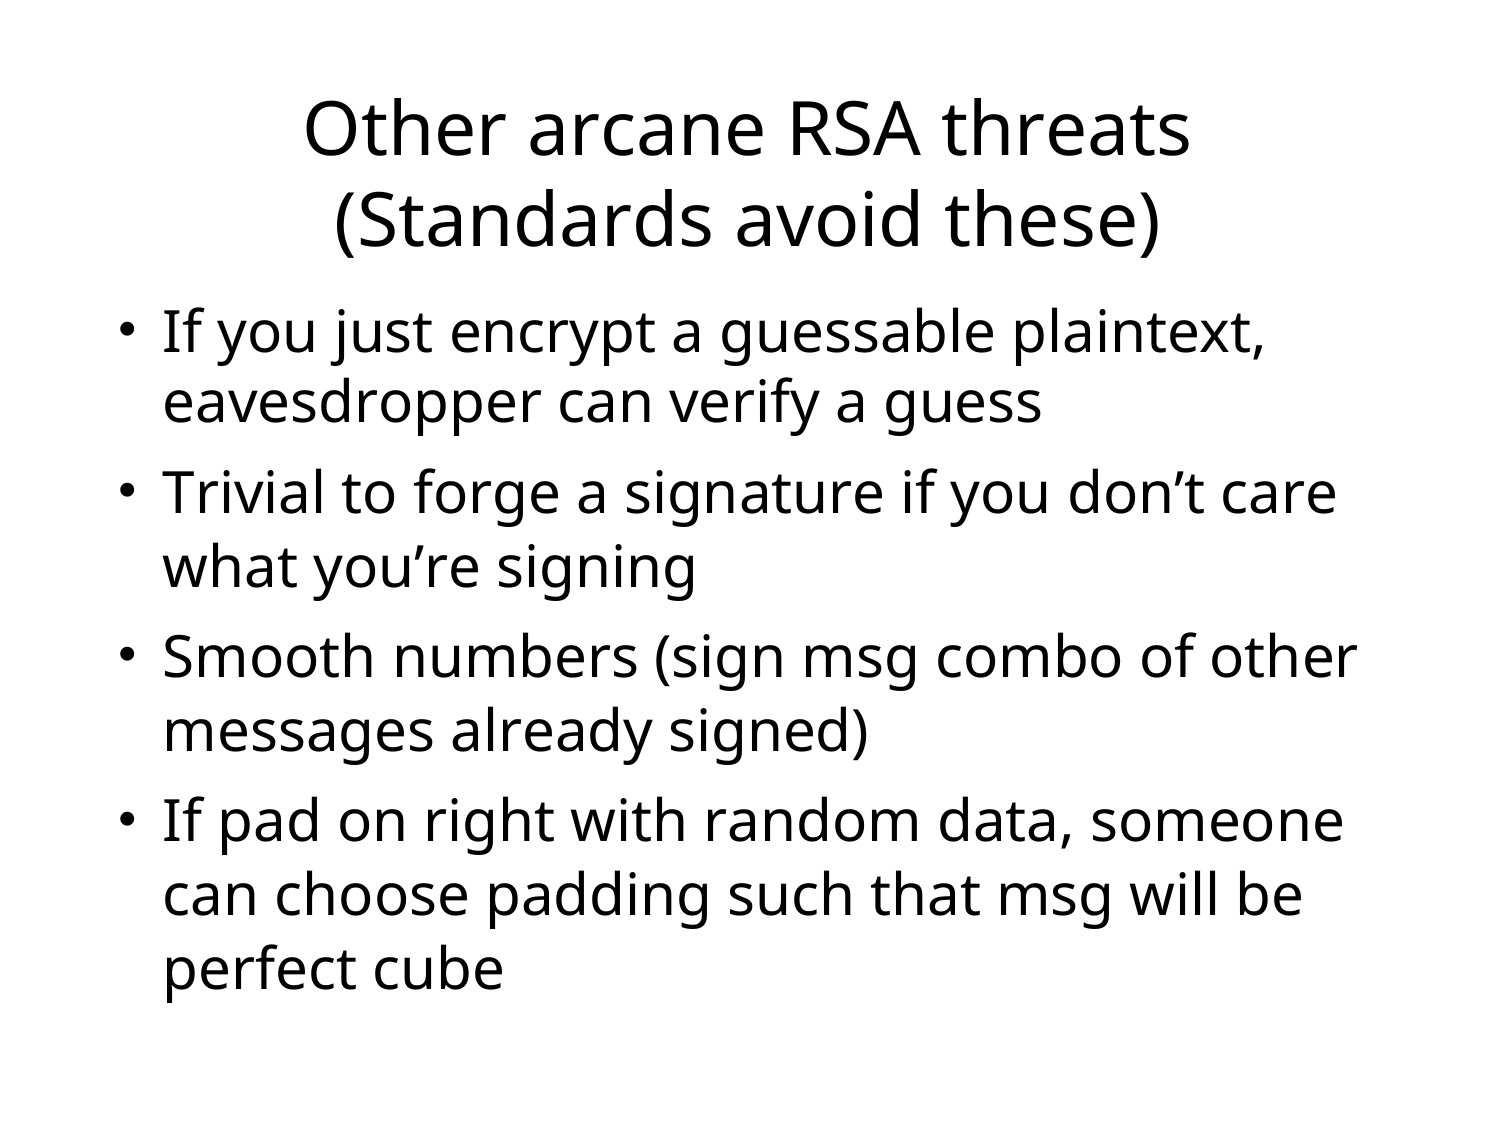

# Other arcane RSA threats (Standards avoid these)
If you just encrypt a guessable plaintext, eavesdropper can verify a guess
Trivial to forge a signature if you don’t care what you’re signing
Smooth numbers (sign msg combo of other messages already signed)
If pad on right with random data, someone can choose padding such that msg will be perfect cube